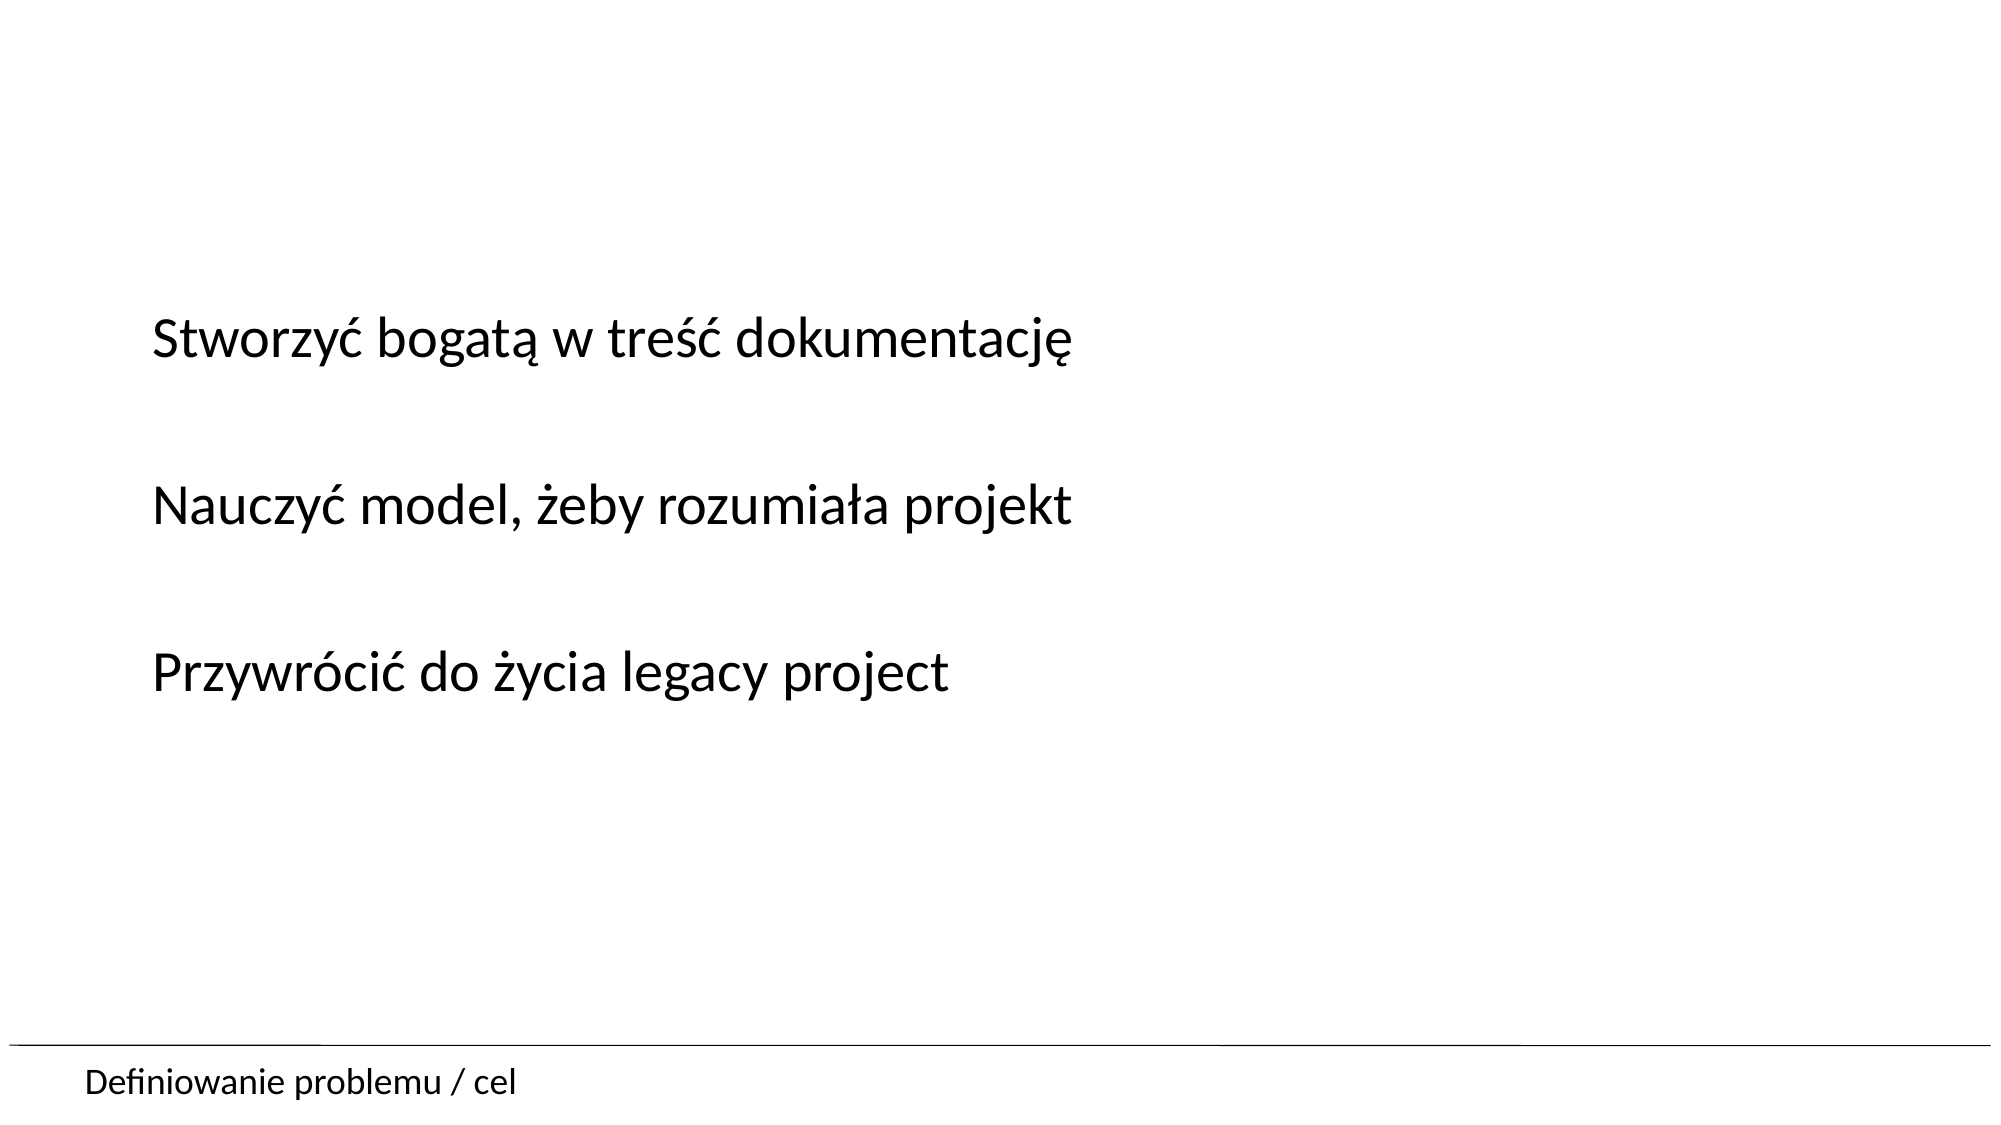

#
Stworzyć bogatą w treść dokumentację
Nauczyć model, żeby rozumiała projekt
Przywrócić do życia legacy project
Definiowanie problemu / cel